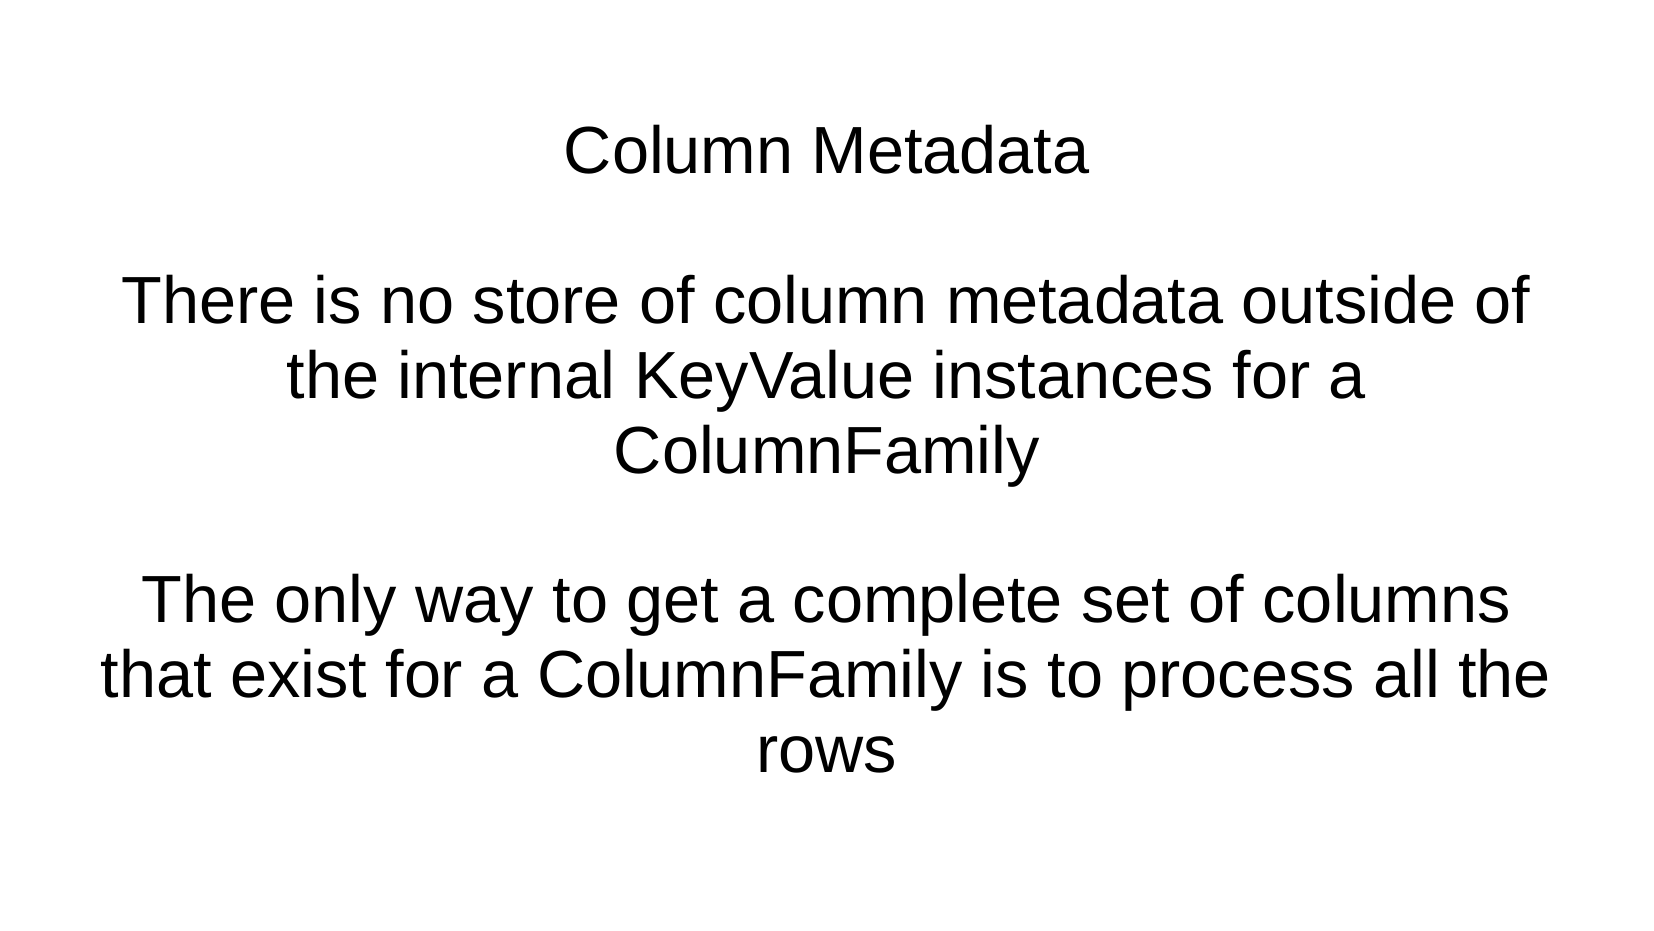

# Column Metadata
There is no store of column metadata outside of the internal KeyValue instances for a ColumnFamily
The only way to get a complete set of columns that exist for a ColumnFamily is to process all the rows